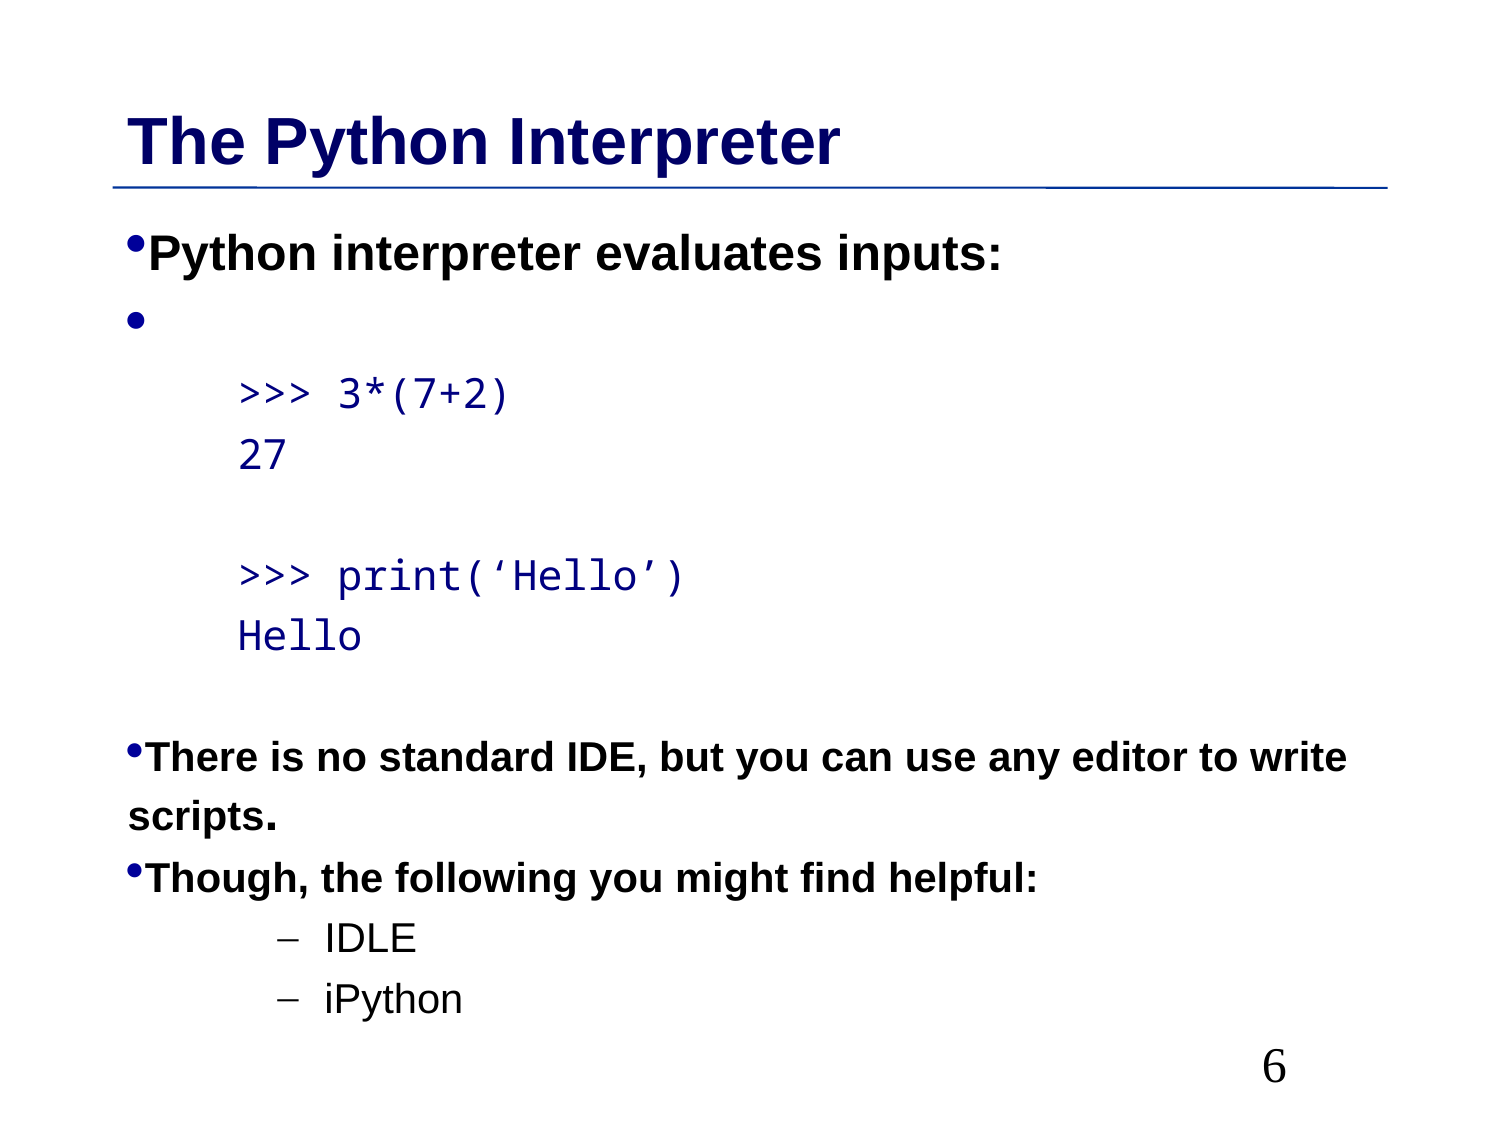

# The Python Interpreter
Python interpreter evaluates inputs:
	>>> 3*(7+2)
	27
	>>> print(‘Hello’)
	Hello
There is no standard IDE, but you can use any editor to write scripts.
Though, the following you might find helpful:
IDLE
iPython